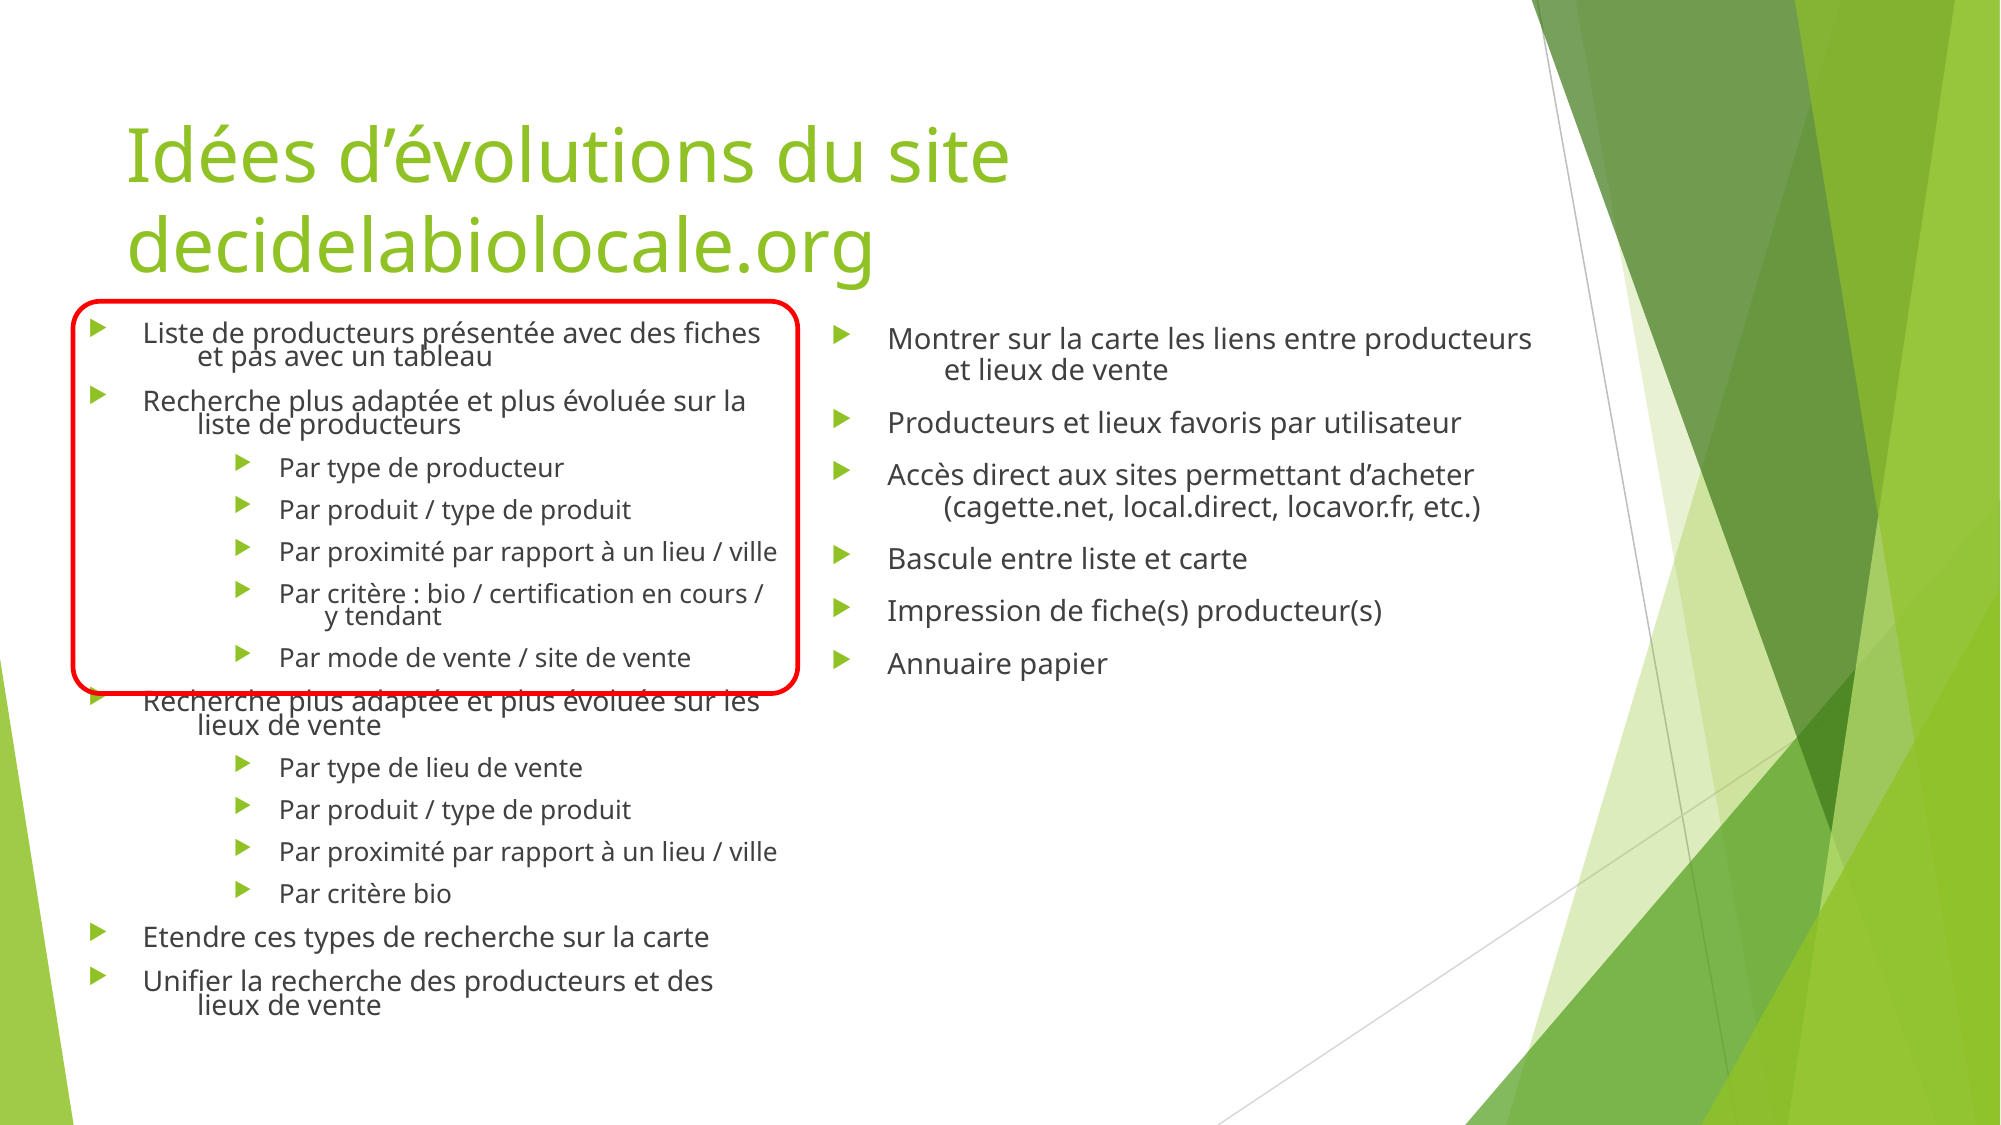

# Idées d’évolutions du site decidelabiolocale.org
Liste de producteurs présentée avec des fiches et pas avec un tableau
Recherche plus adaptée et plus évoluée sur la liste de producteurs
Par type de producteur
Par produit / type de produit
Par proximité par rapport à un lieu / ville
Par critère : bio / certification en cours / y tendant
Par mode de vente / site de vente
Recherche plus adaptée et plus évoluée sur les lieux de vente
Par type de lieu de vente
Par produit / type de produit
Par proximité par rapport à un lieu / ville
Par critère bio
Etendre ces types de recherche sur la carte
Unifier la recherche des producteurs et des lieux de vente
Montrer sur la carte les liens entre producteurs et lieux de vente
Producteurs et lieux favoris par utilisateur
Accès direct aux sites permettant d’acheter (cagette.net, local.direct, locavor.fr, etc.)
Bascule entre liste et carte
Impression de fiche(s) producteur(s)
Annuaire papier